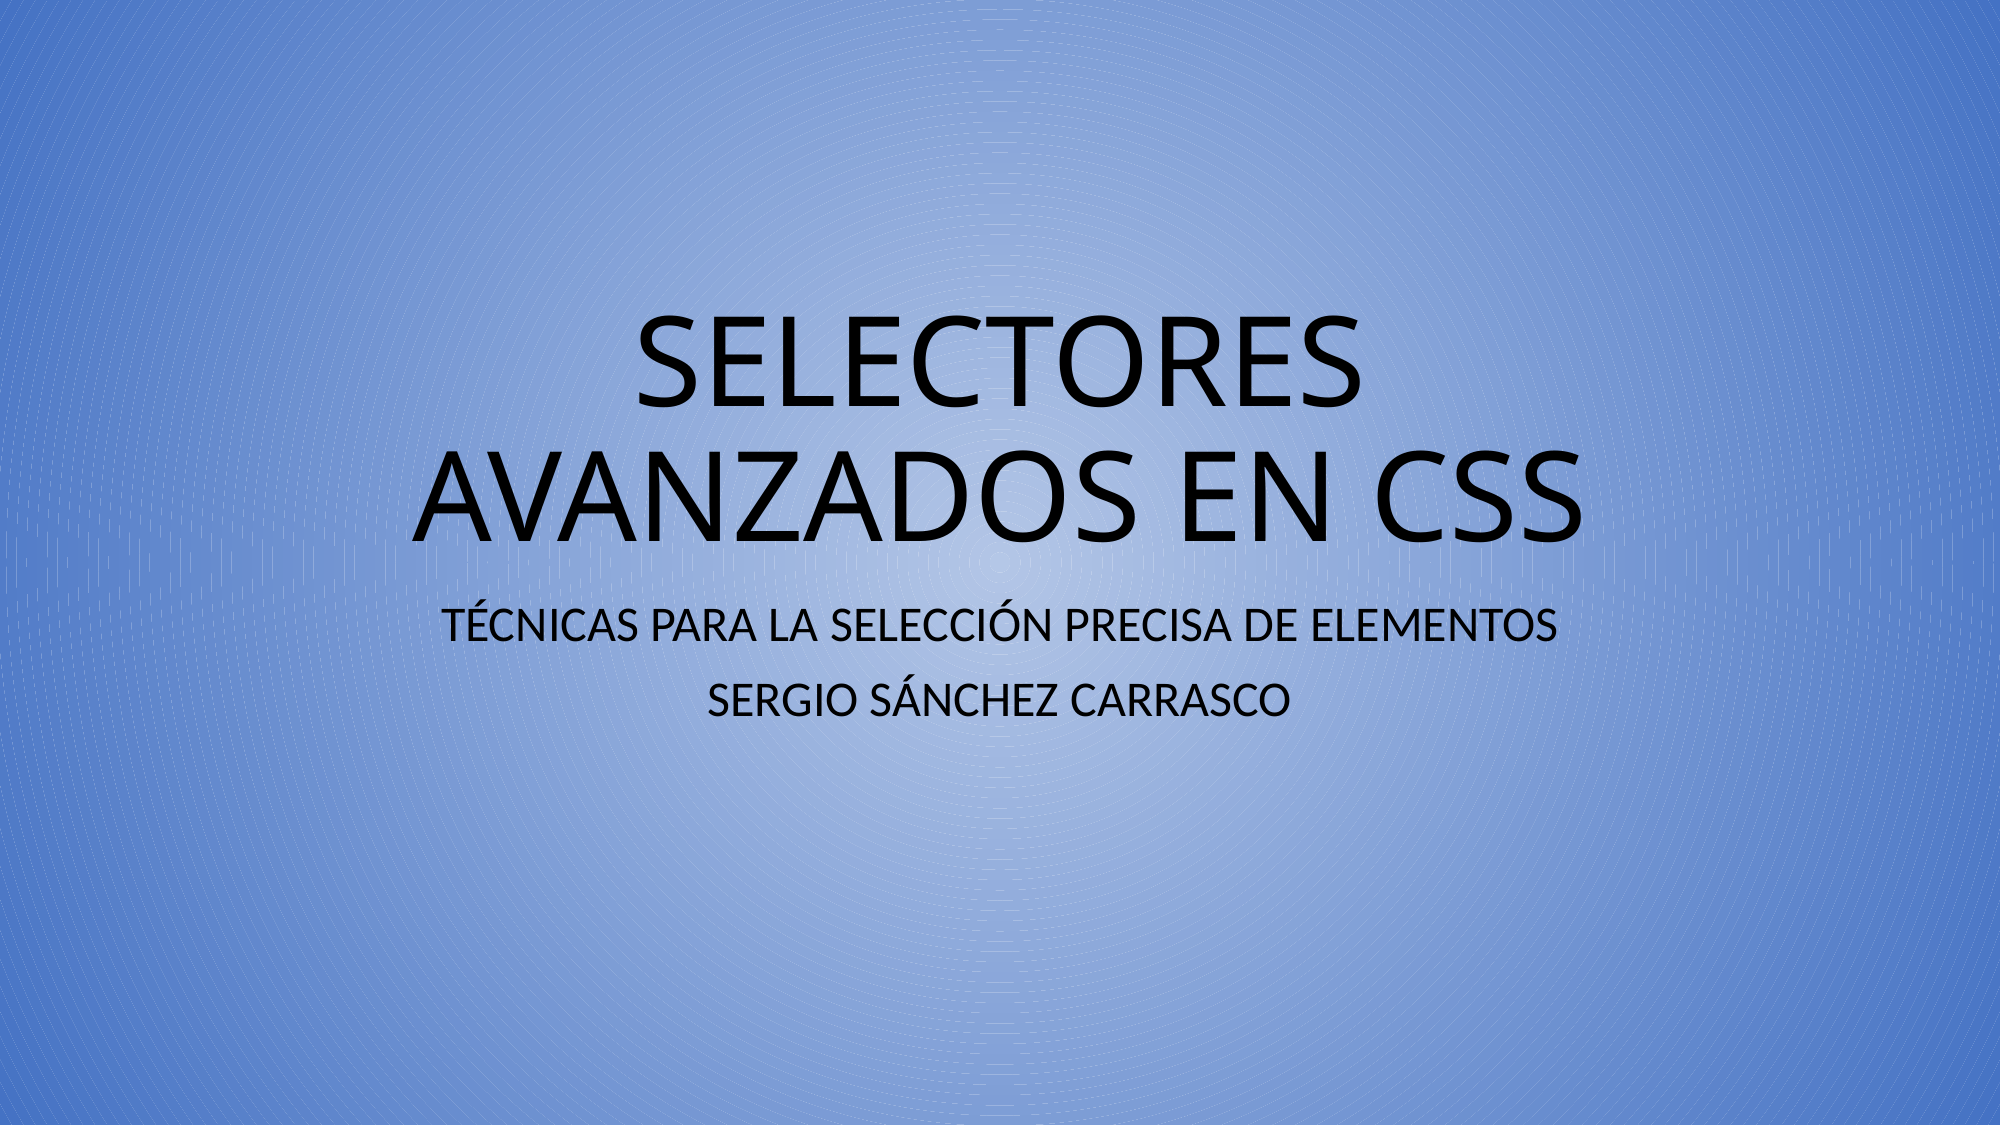

# SELECTORES AVANZADOS EN CSS
TÉCNICAS PARA LA SELECCIÓN PRECISA DE ELEMENTOS
SERGIO SÁNCHEZ CARRASCO